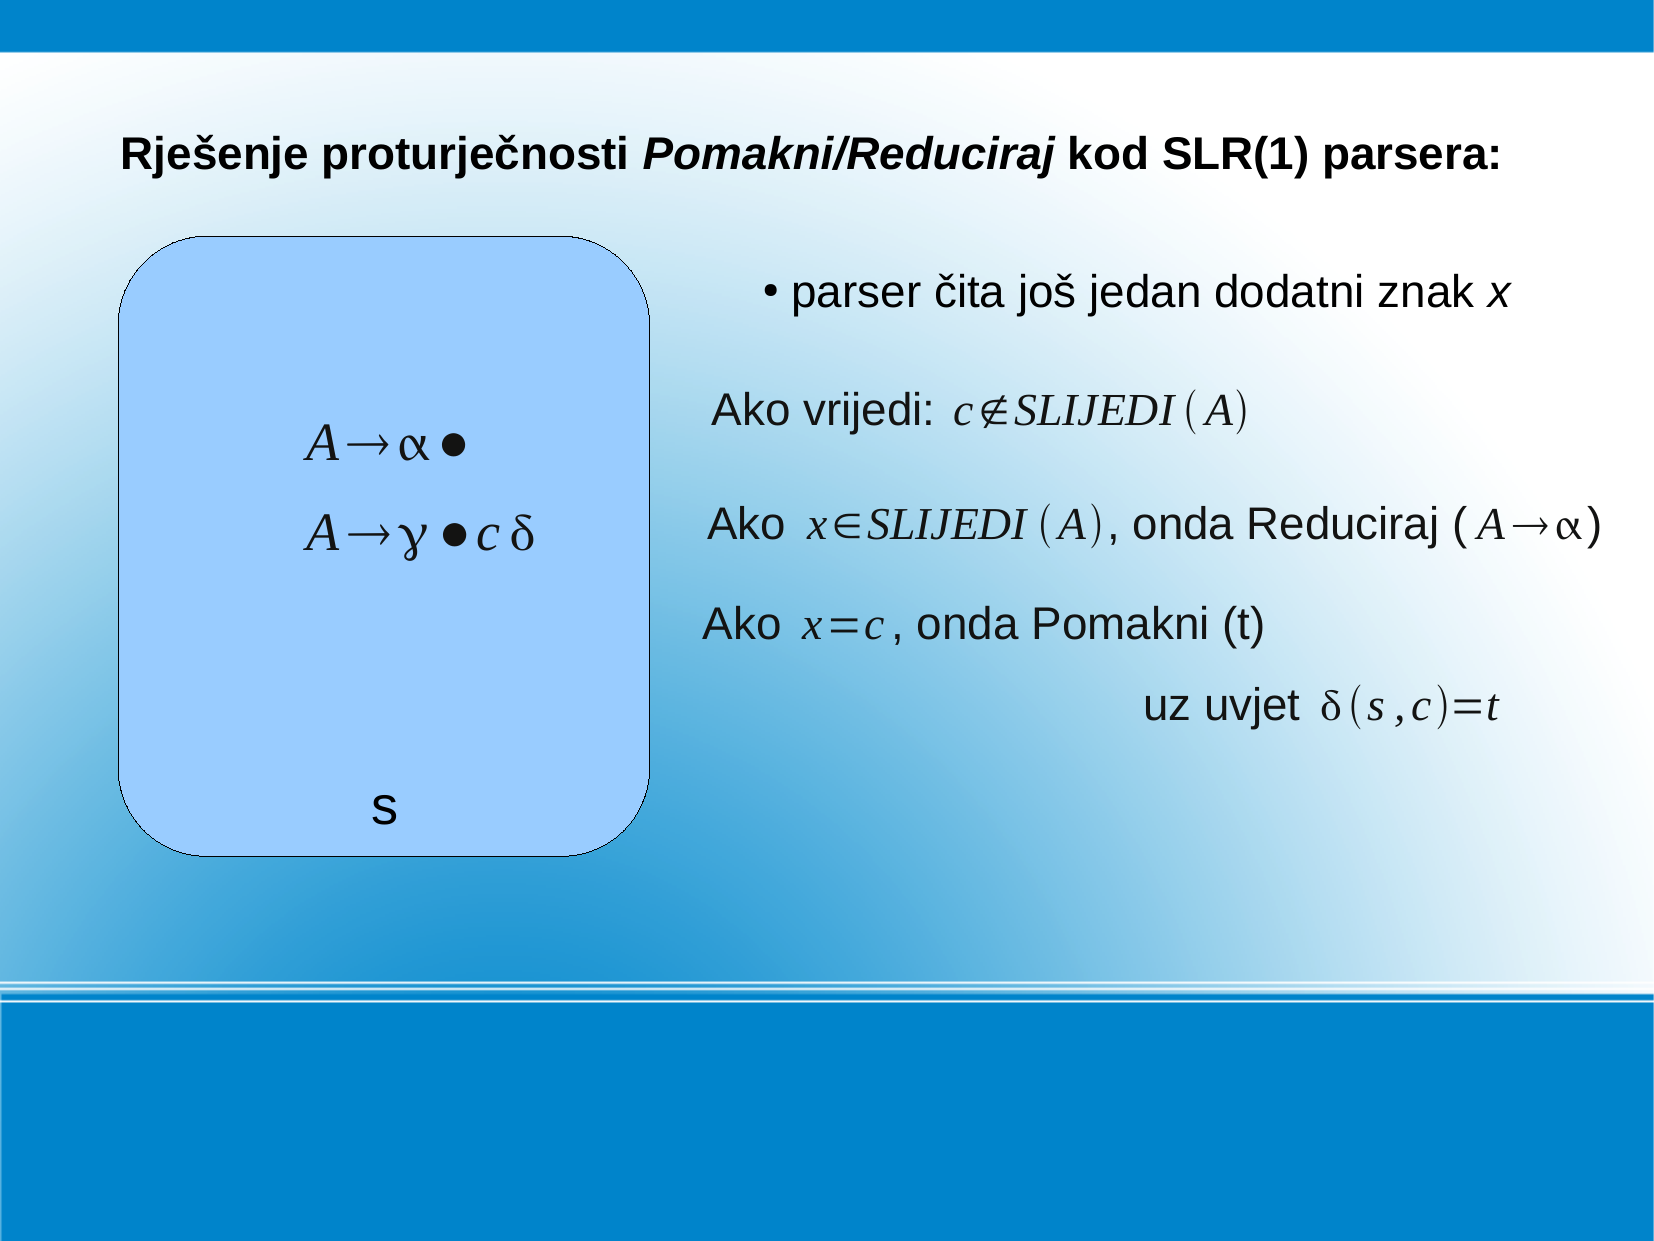

Rješenje proturječnosti Pomakni/Reduciraj kod SLR(1) parsera:
s
 parser čita još jedan dodatni znak x